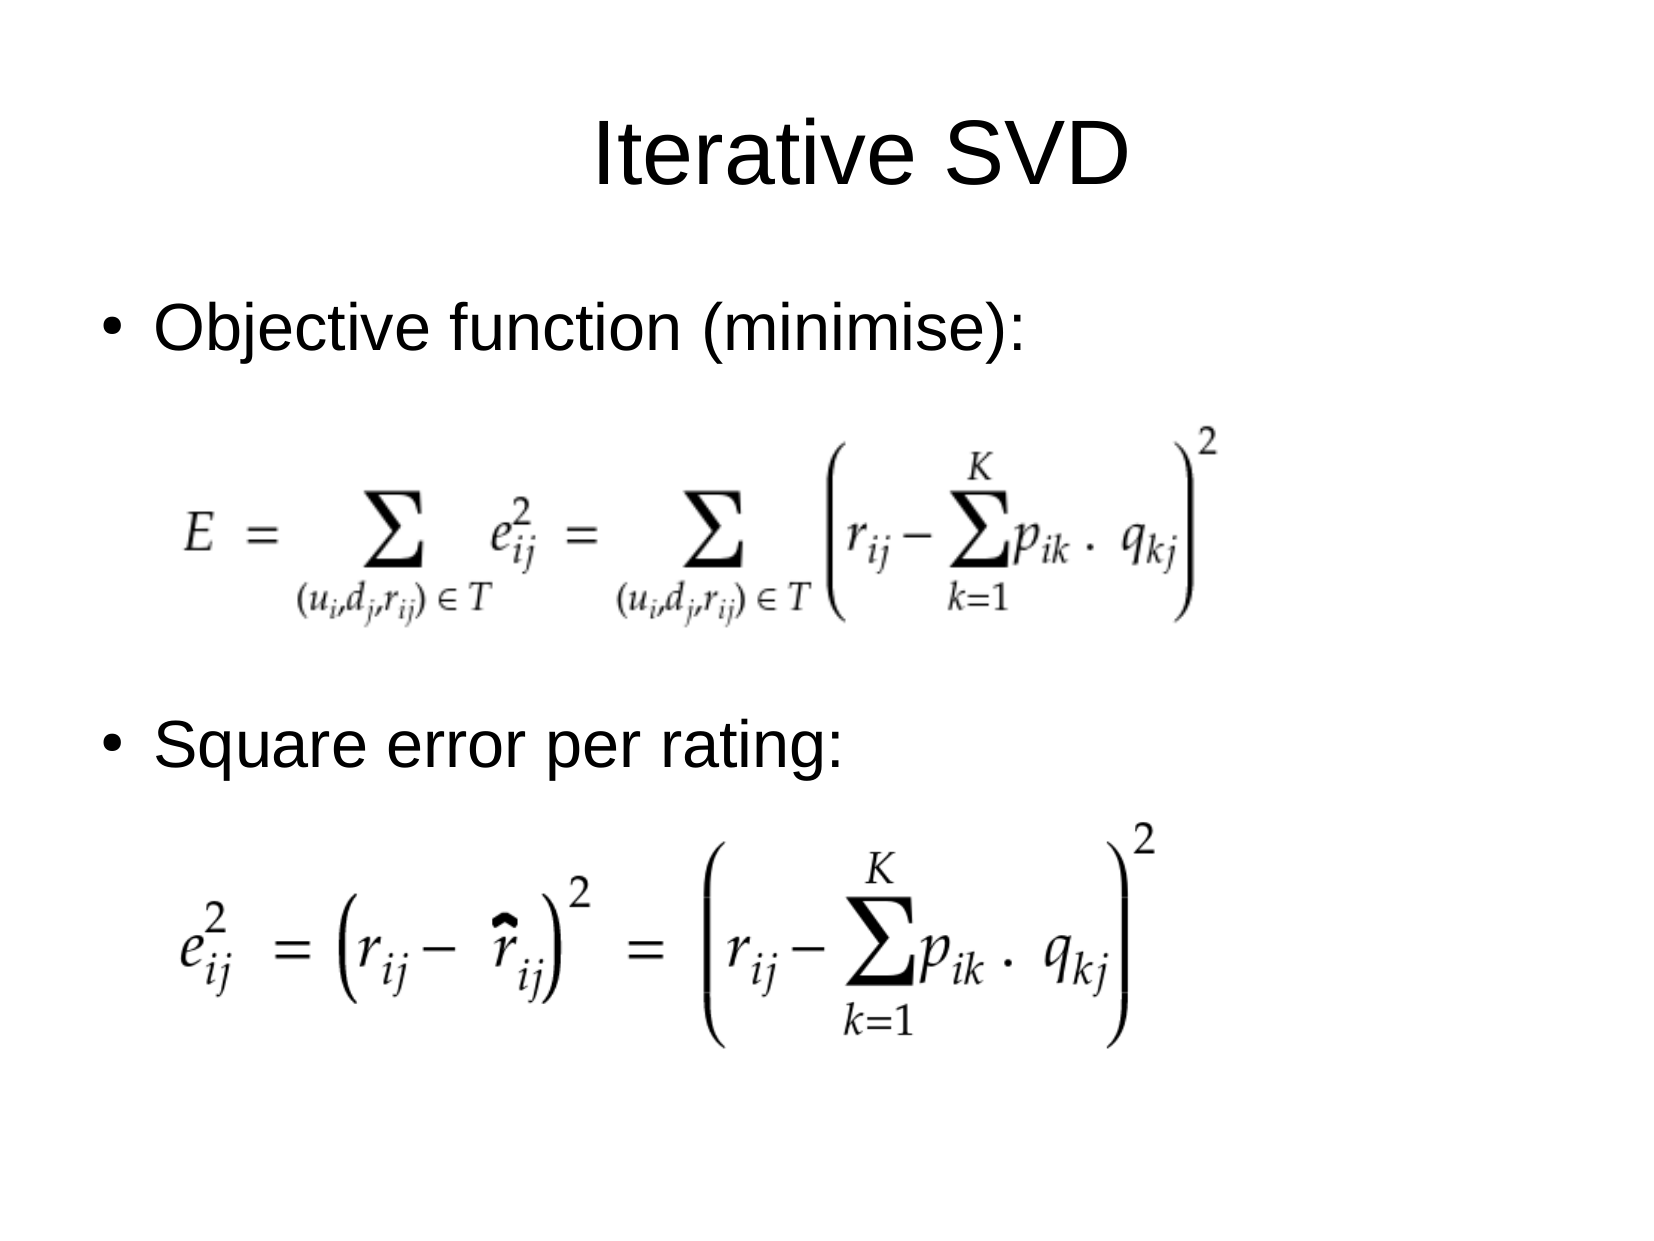

# Iterative SVD
Objective function (minimise):
Square error per rating: